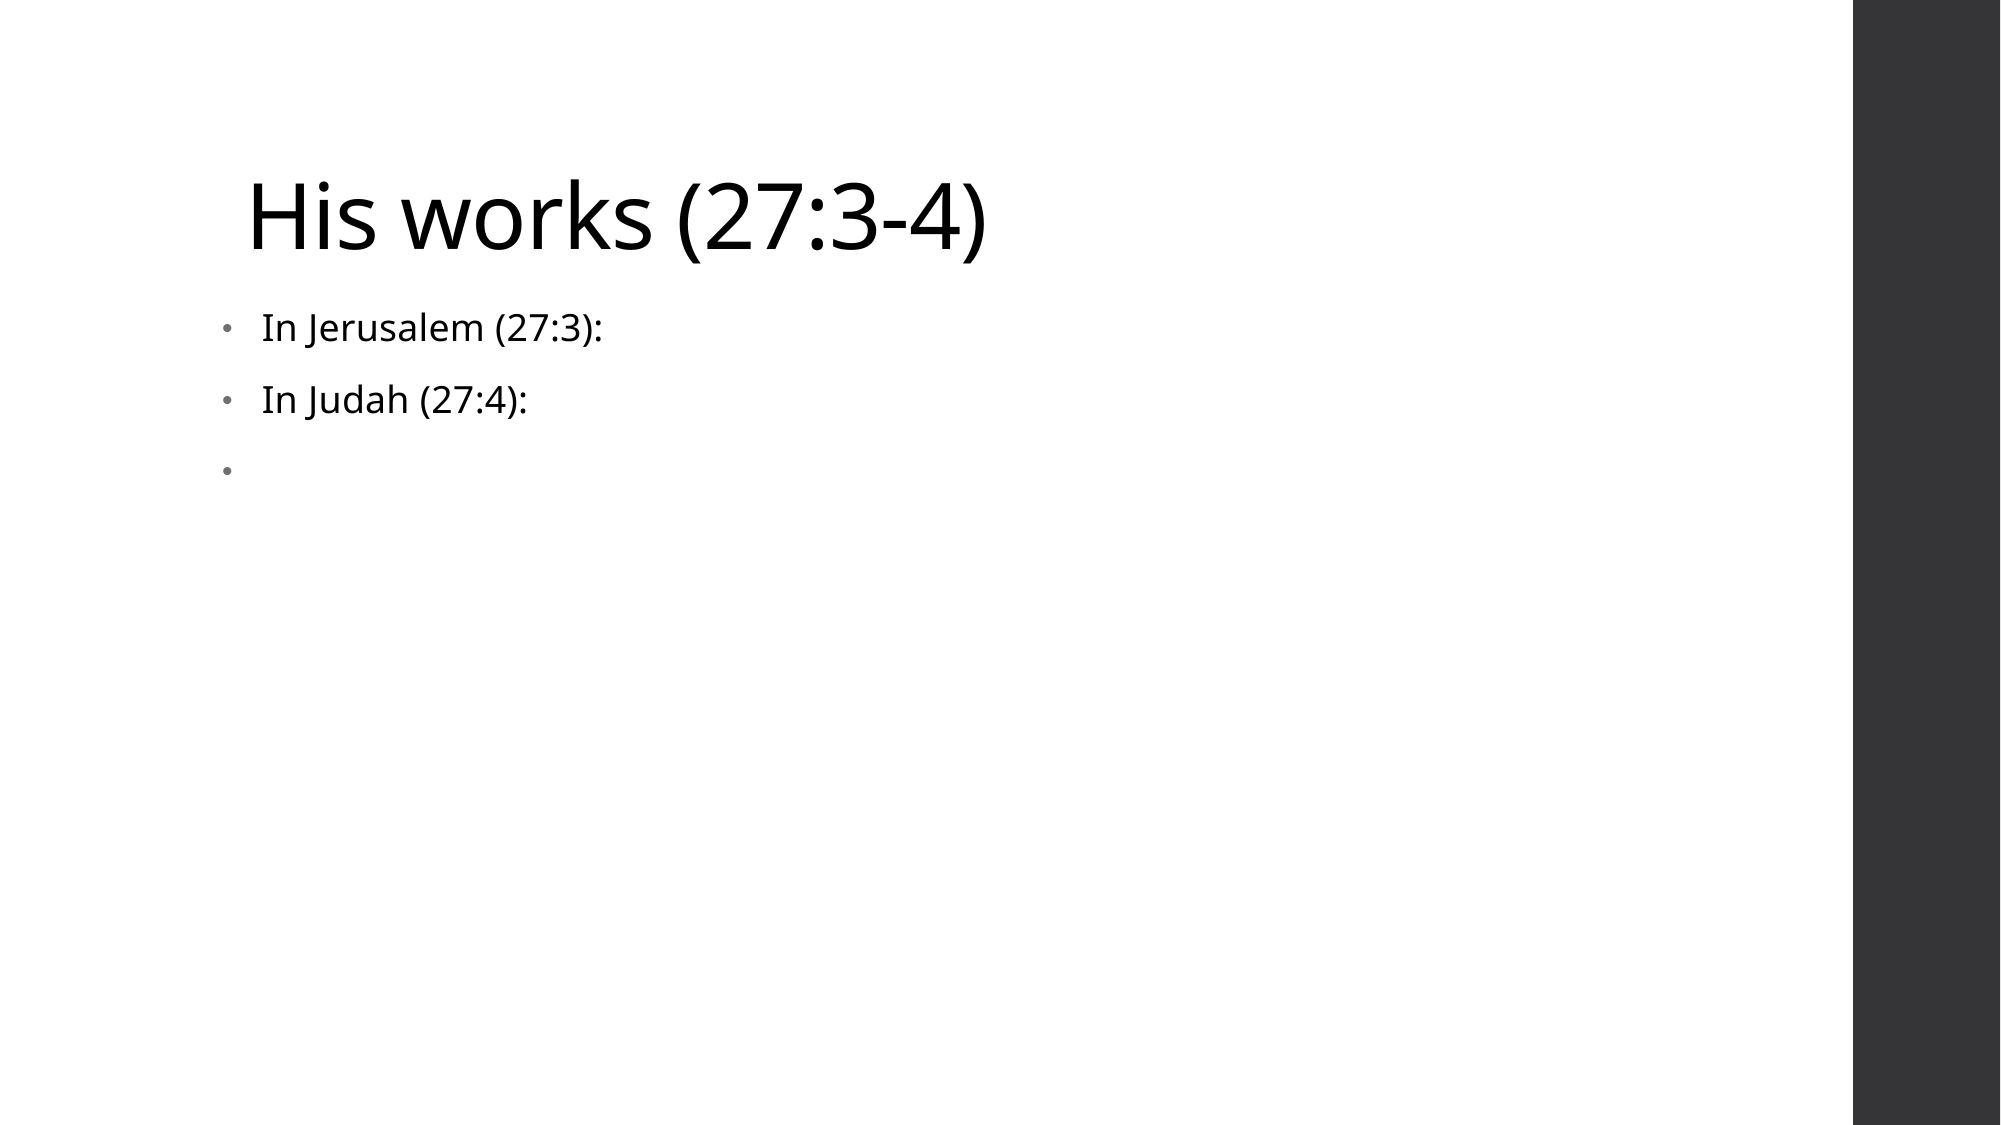

# His works (27:3-4)
 In Jerusalem (27:3):
 In Judah (27:4):